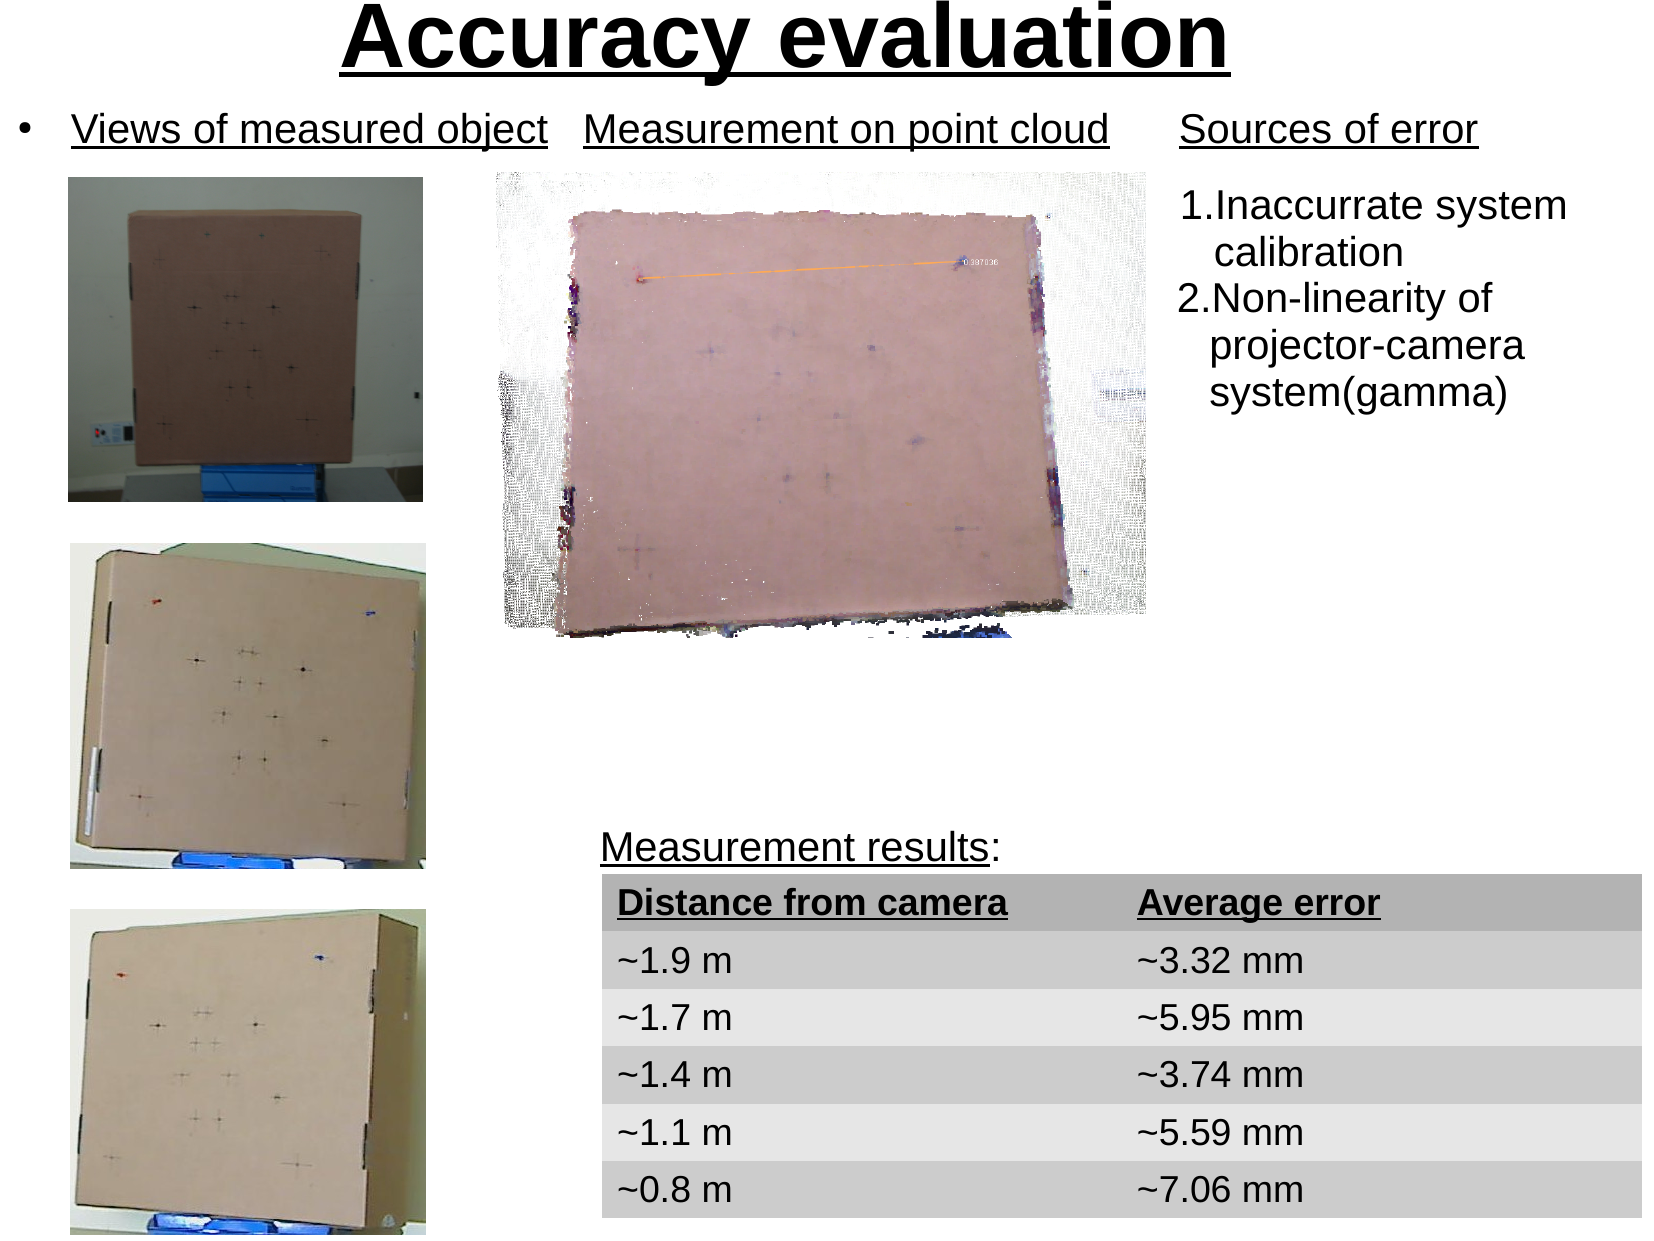

# Accuracy evaluation
Views of measured object Measurement on point cloud Sources of error
 													 1.Inaccurrate system 	 calibration 													 2.Non-linearity of projector-camera system(gamma)
 Measurement results:
| Distance from camera | Average error |
| --- | --- |
| ~1.9 m | ~3.32 mm |
| ~1.7 m | ~5.95 mm |
| ~1.4 m | ~3.74 mm |
| ~1.1 m | ~5.59 mm |
| ~0.8 m | ~7.06 mm |